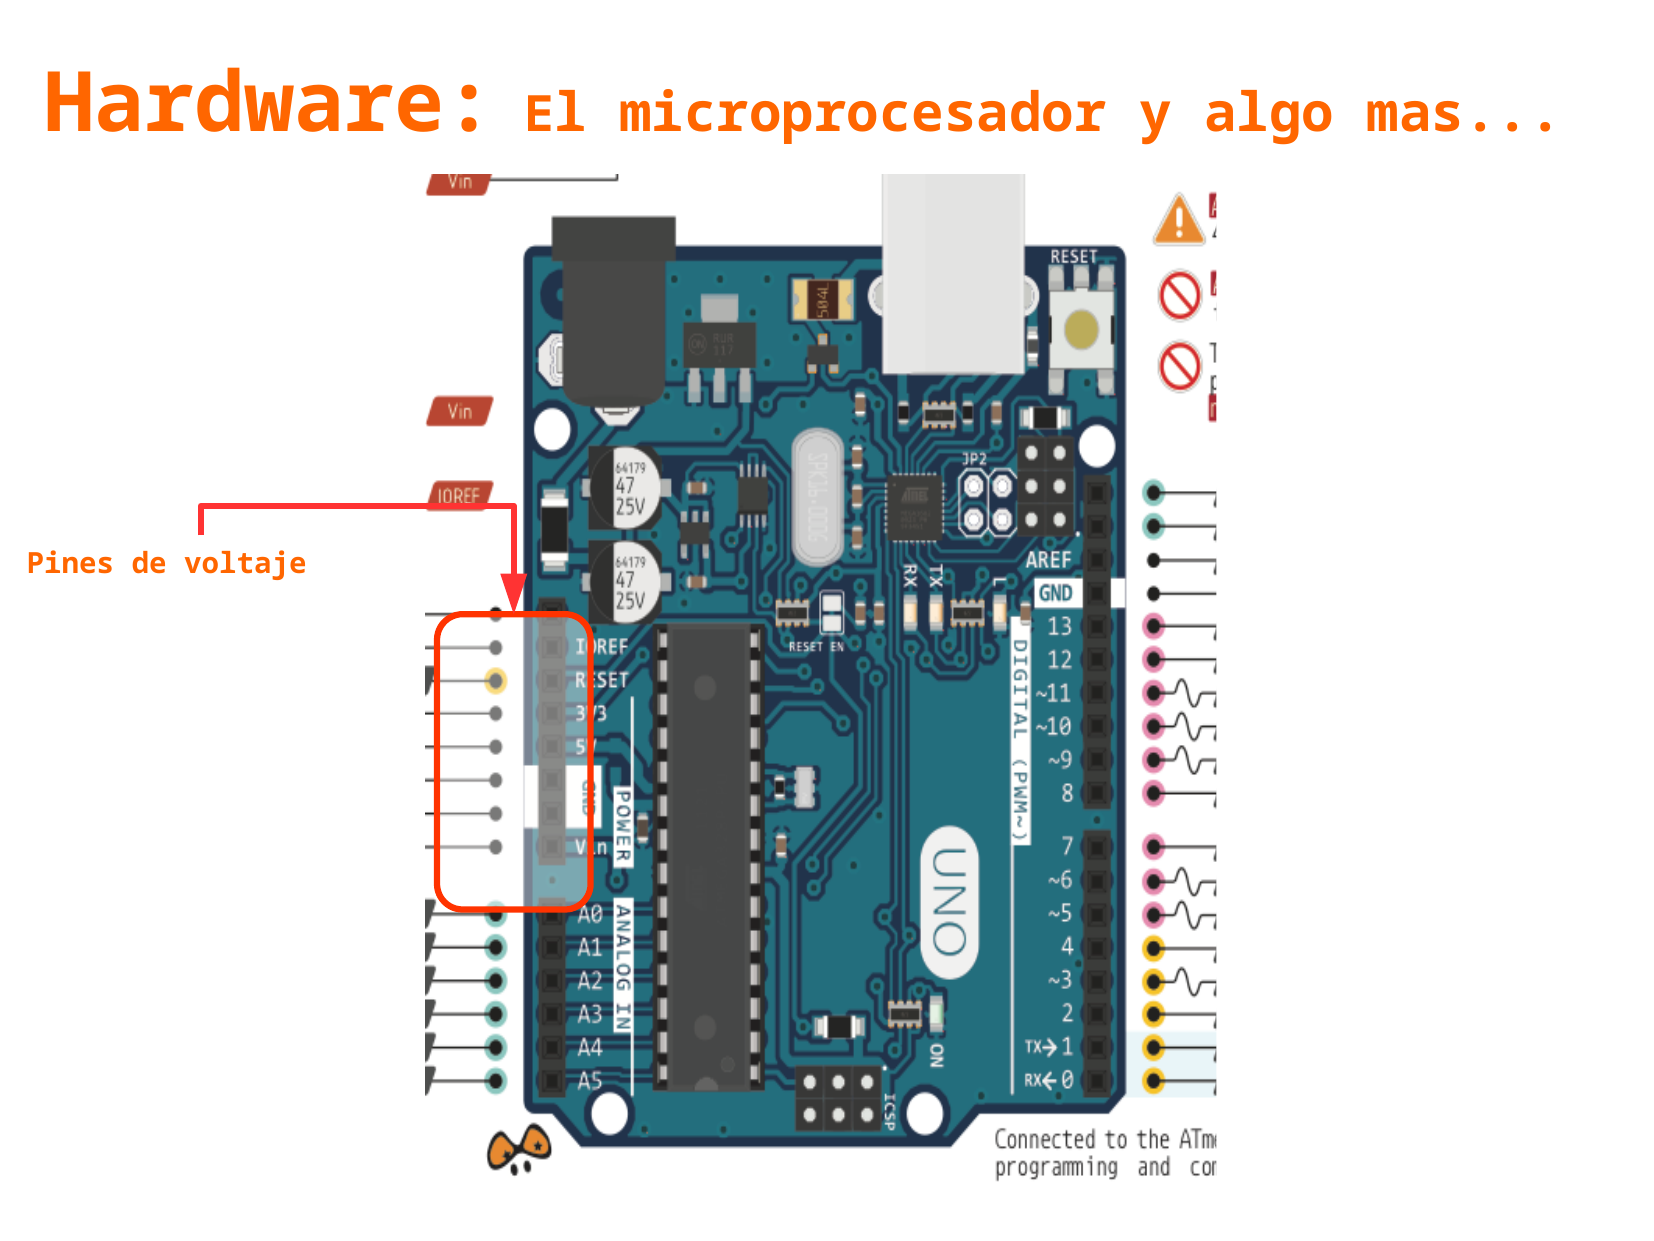

Hardware: El microprocesador y algo mas...
Pines de voltaje